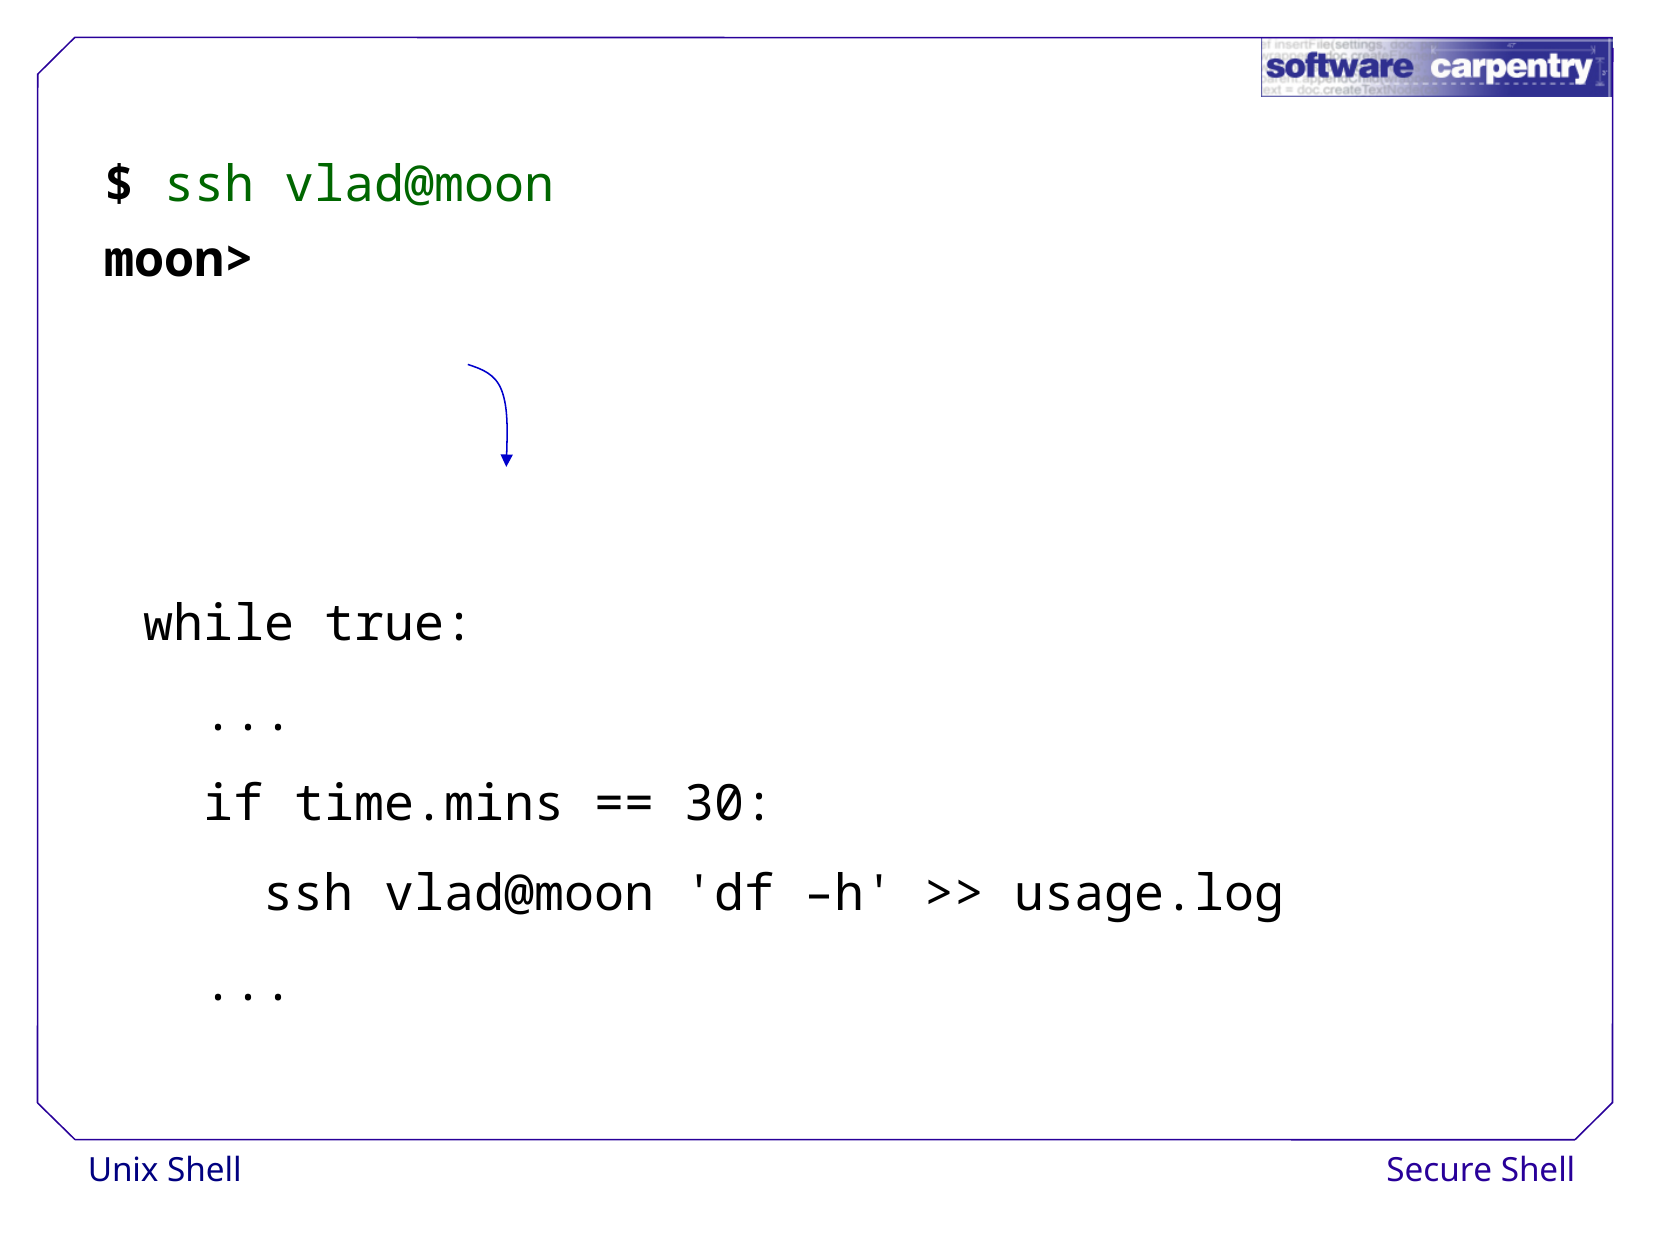

$ ssh vlad@moon
moon>
while true:
 ...
 if time.mins == 30:
 ssh vlad@moon 'df –h' >> usage.log
 ...